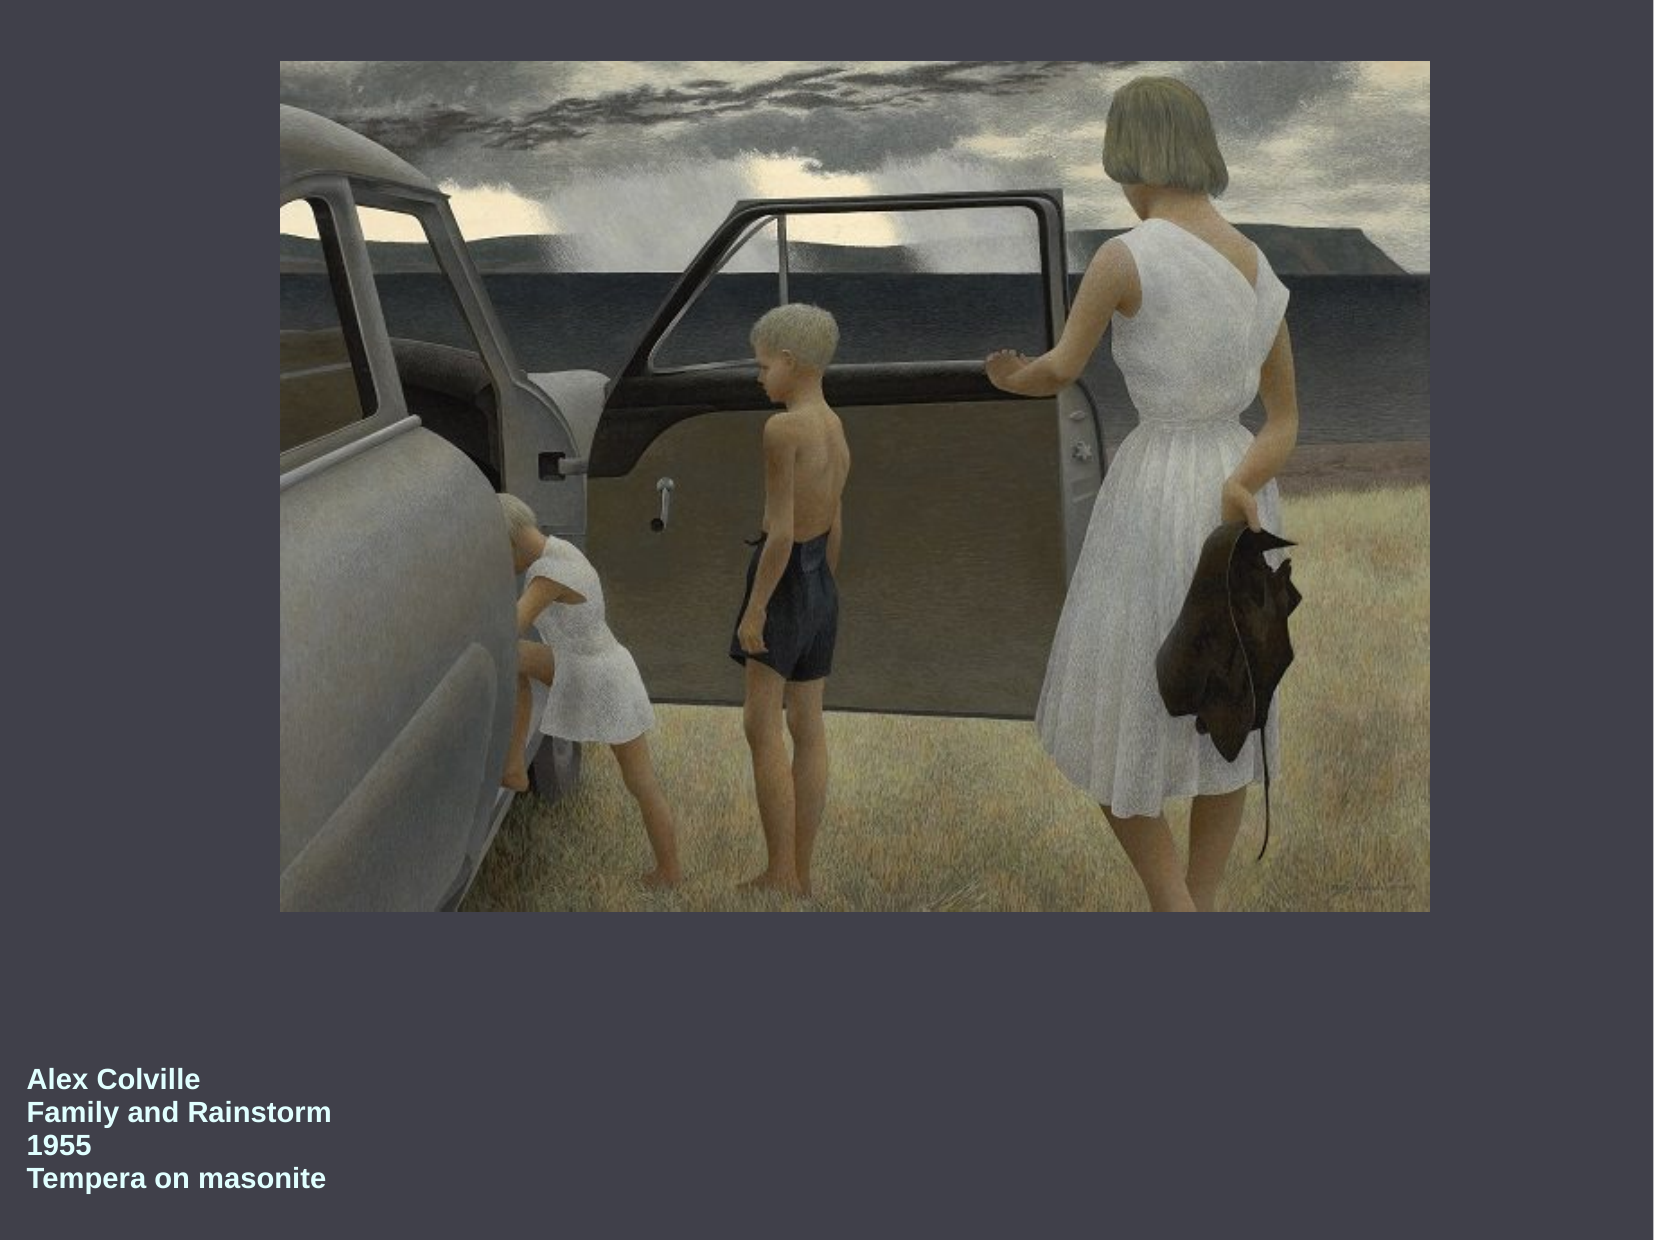

#
Alex Colville
Family and Rainstorm
1955
Tempera on masonite